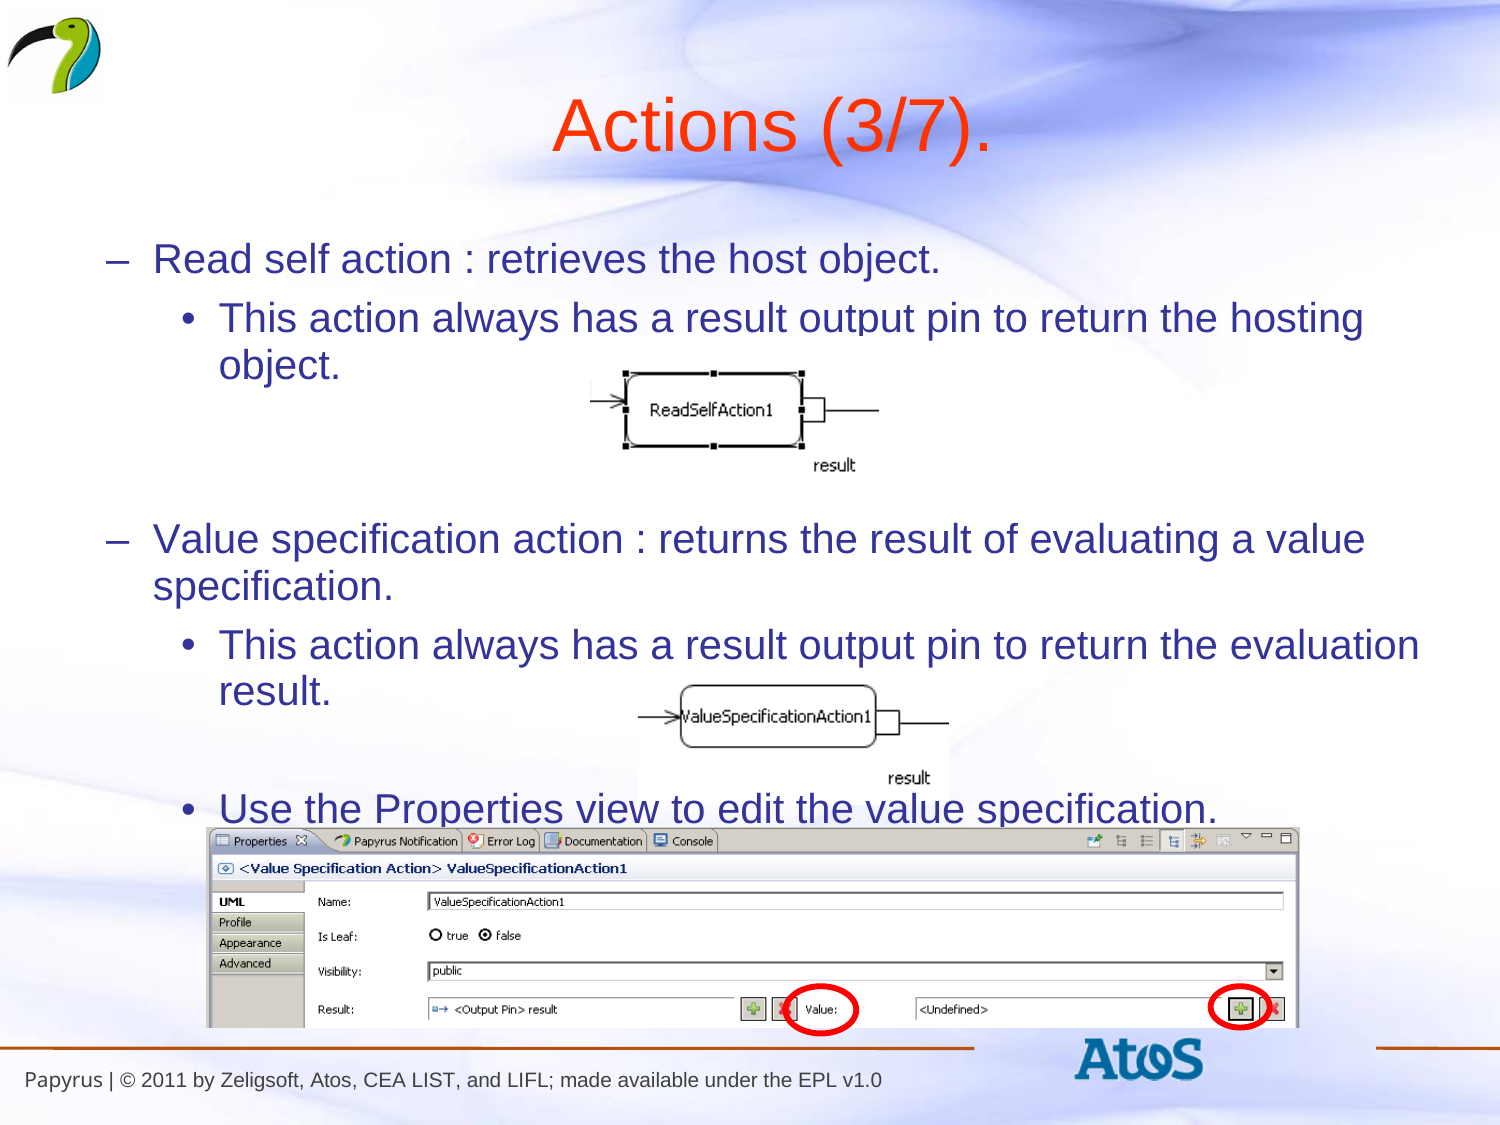

# Actions (3/7).
Read self action : retrieves the host object.
This action always has a result output pin to return the hosting object.
Value specification action : returns the result of evaluating a value specification.
This action always has a result output pin to return the evaluation result.
Use the Properties view to edit the value specification.